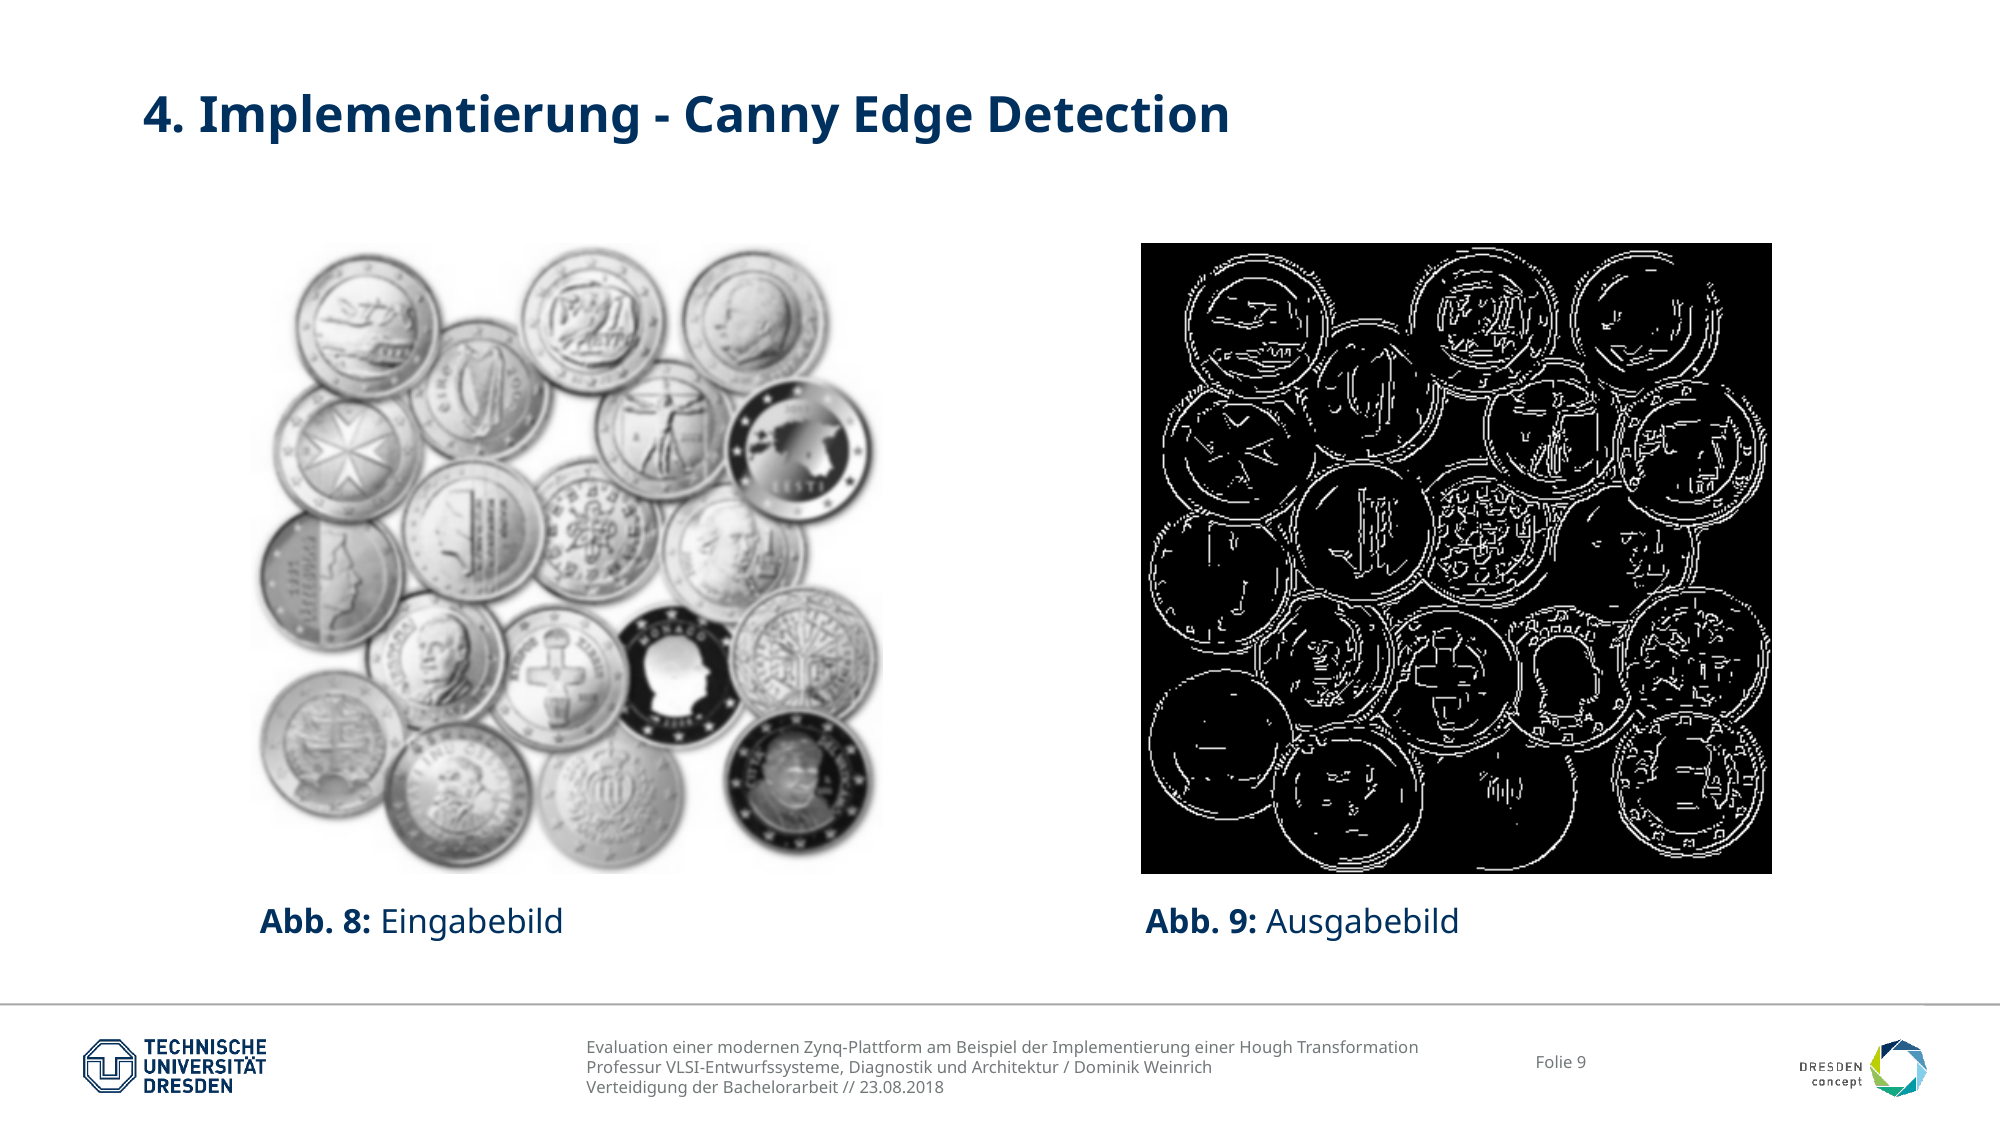

# 4. Implementierung - Canny Edge Detection
Abb. 8: Eingabebild
Abb. 9: Ausgabebild